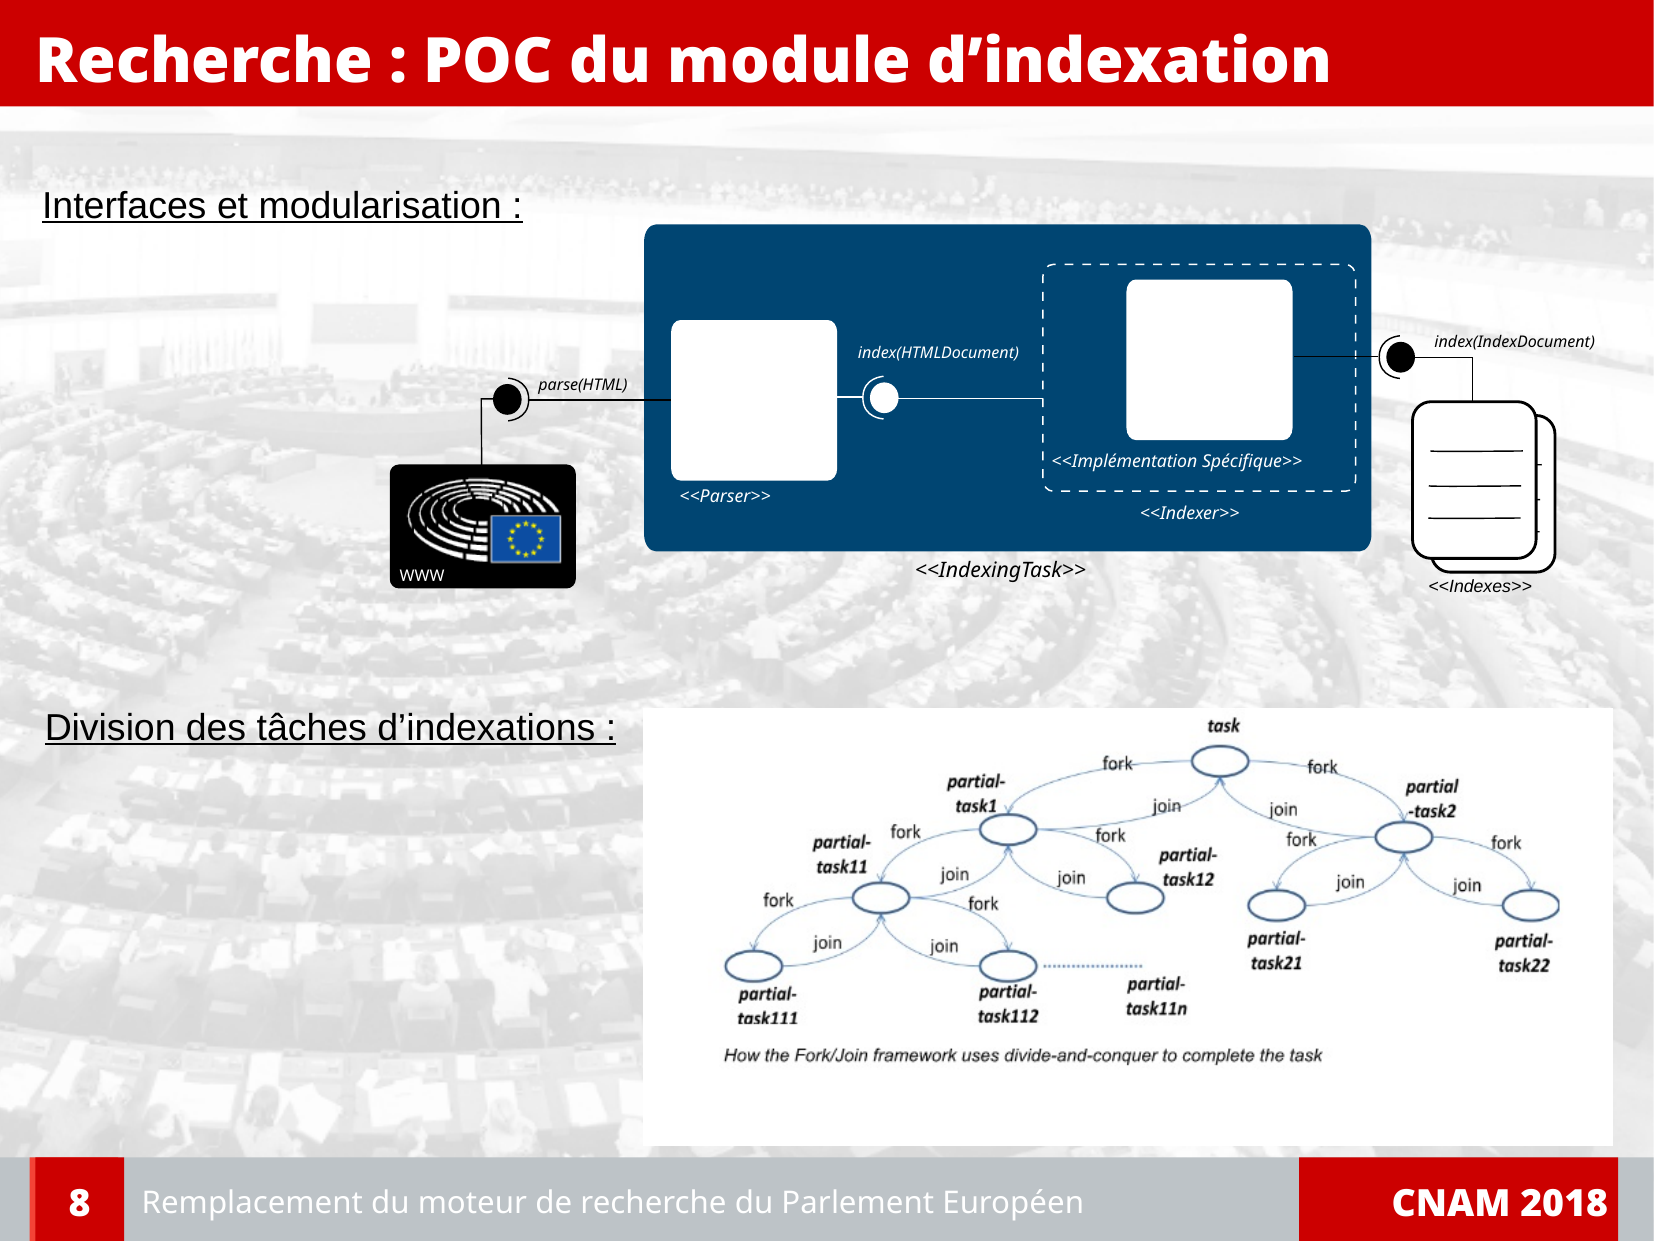

# Recherche : POC du module d’indexation
Interfaces et modularisation :
Division des tâches d’indexations :
8
Remplacement du moteur de recherche du Parlement Européen